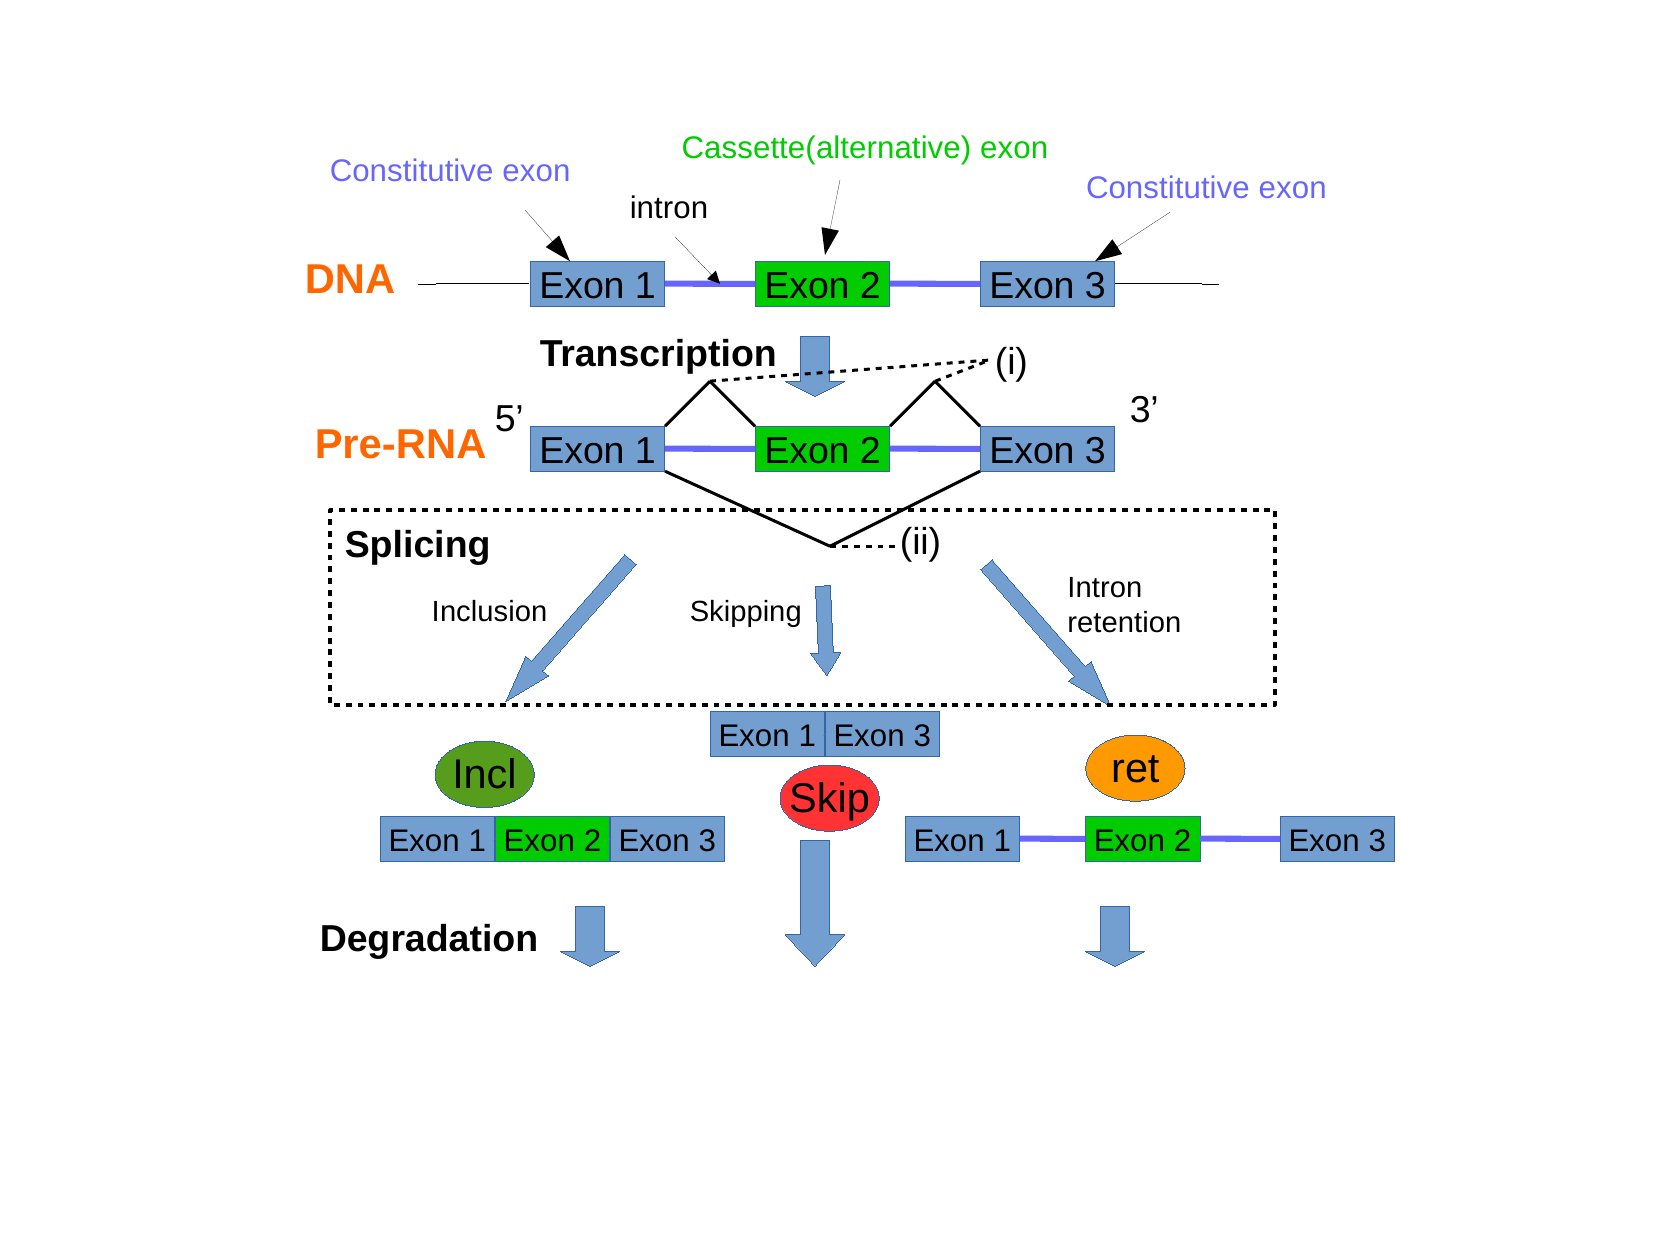

Cassette(alternative) exon
Constitutive exon
Constitutive exon
intron
DNA
Exon 1
Exon 2
Exon 3
Transcription
(i)
3’
5’
Pre-RNA
Exon 1
Exon 2
Exon 3
(ii)
Splicing
Intron
retention
Skipping
Inclusion
Exon 1
Exon 3
ret
Incl
Skip
Exon 1
Exon 2
Exon 3
Exon 1
Exon 2
Exon 3
Degradation